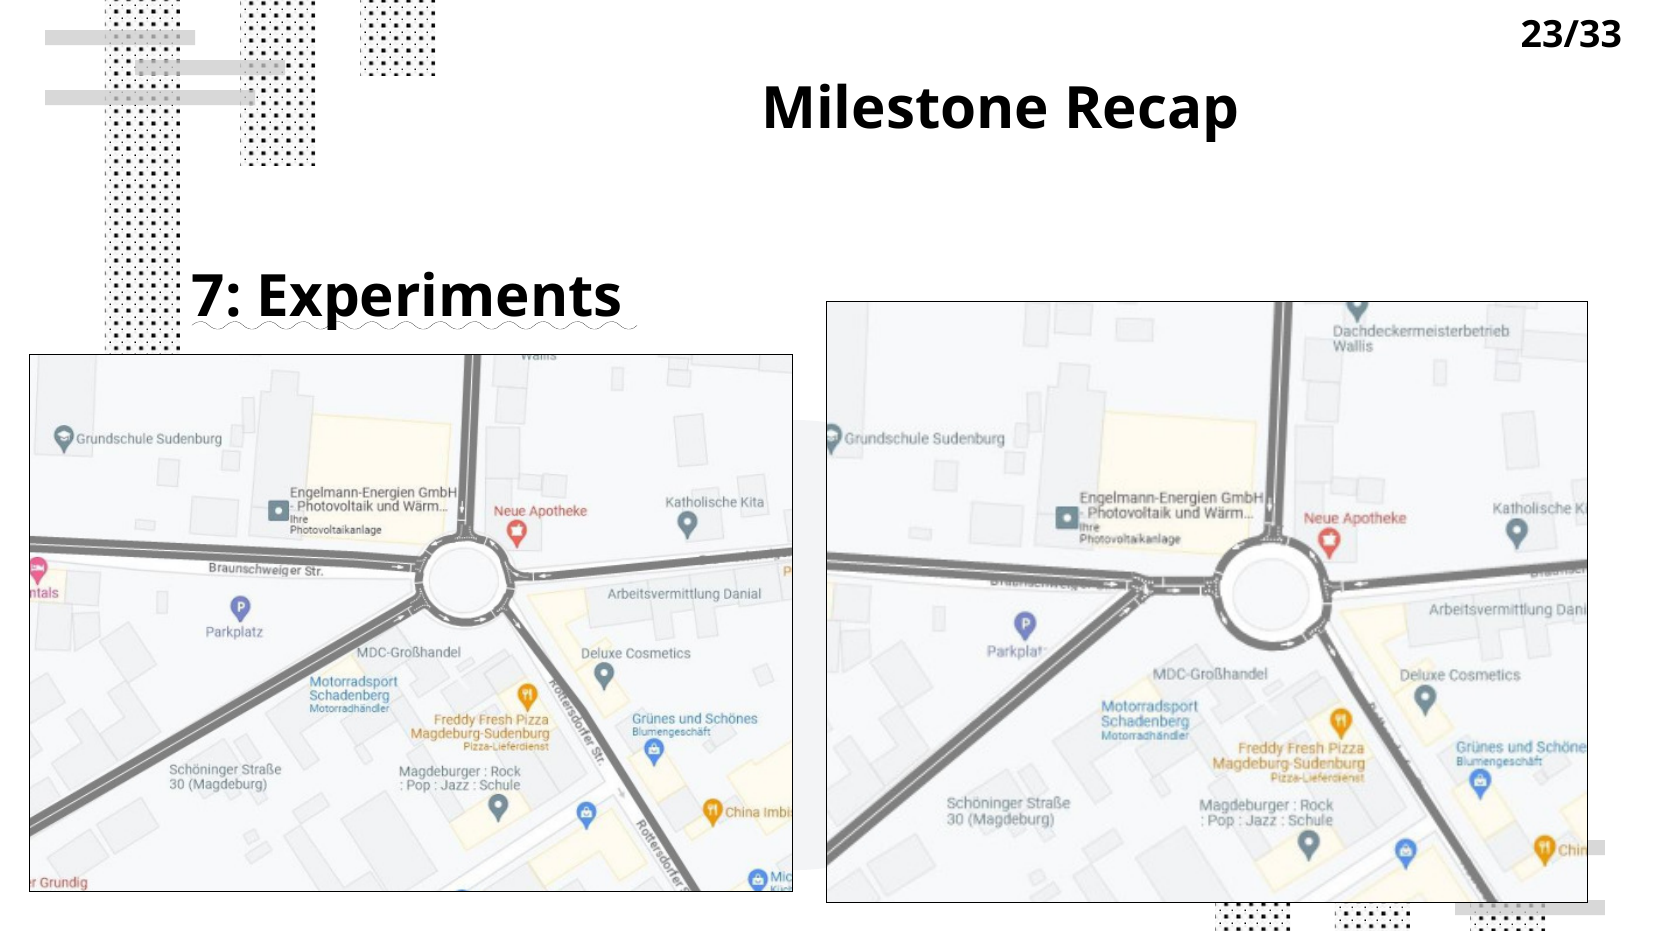

23/33
Milestone Recap
7: Experiments
Special Challenges: